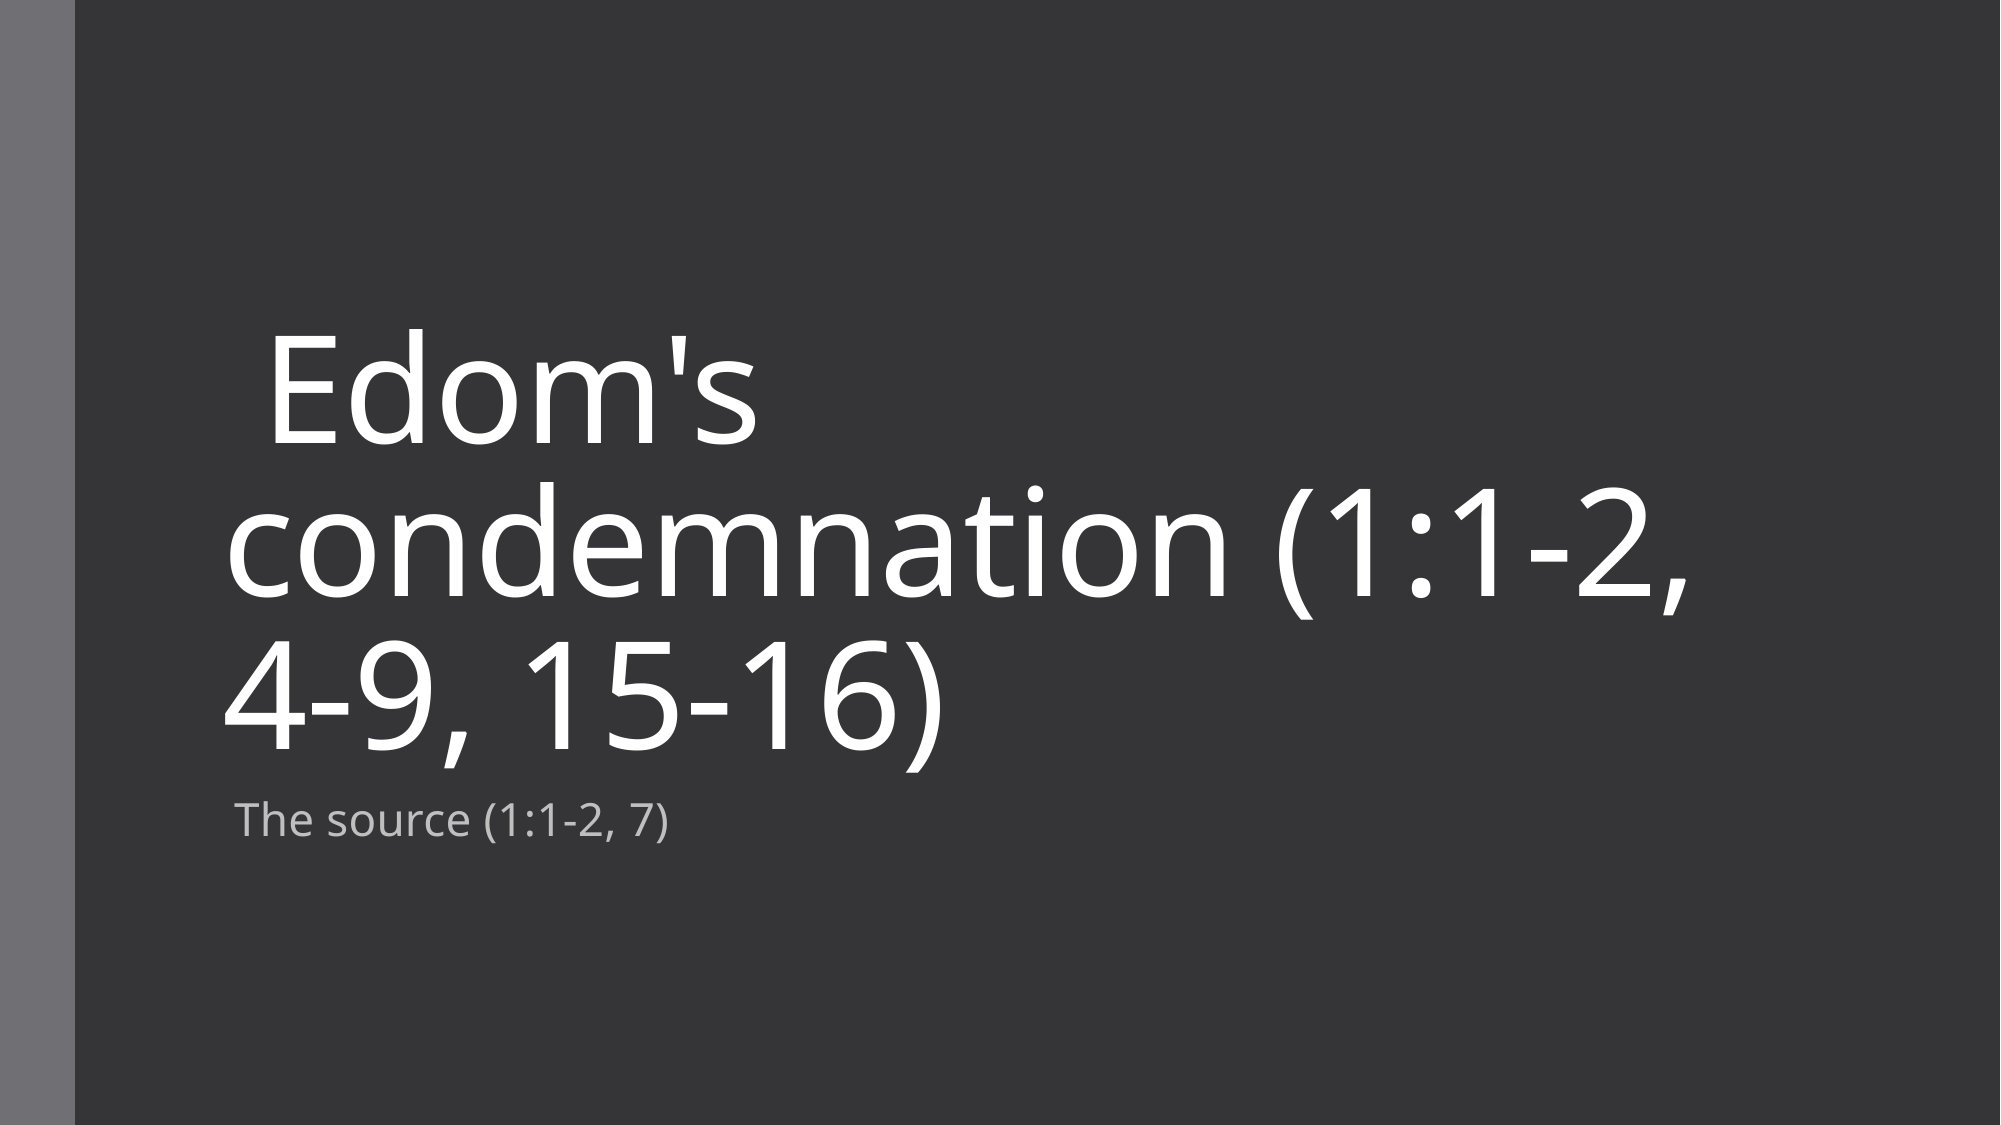

# Edom's condemnation (1:1-2, 4-9, 15-16)
 The source (1:1-2, 7)